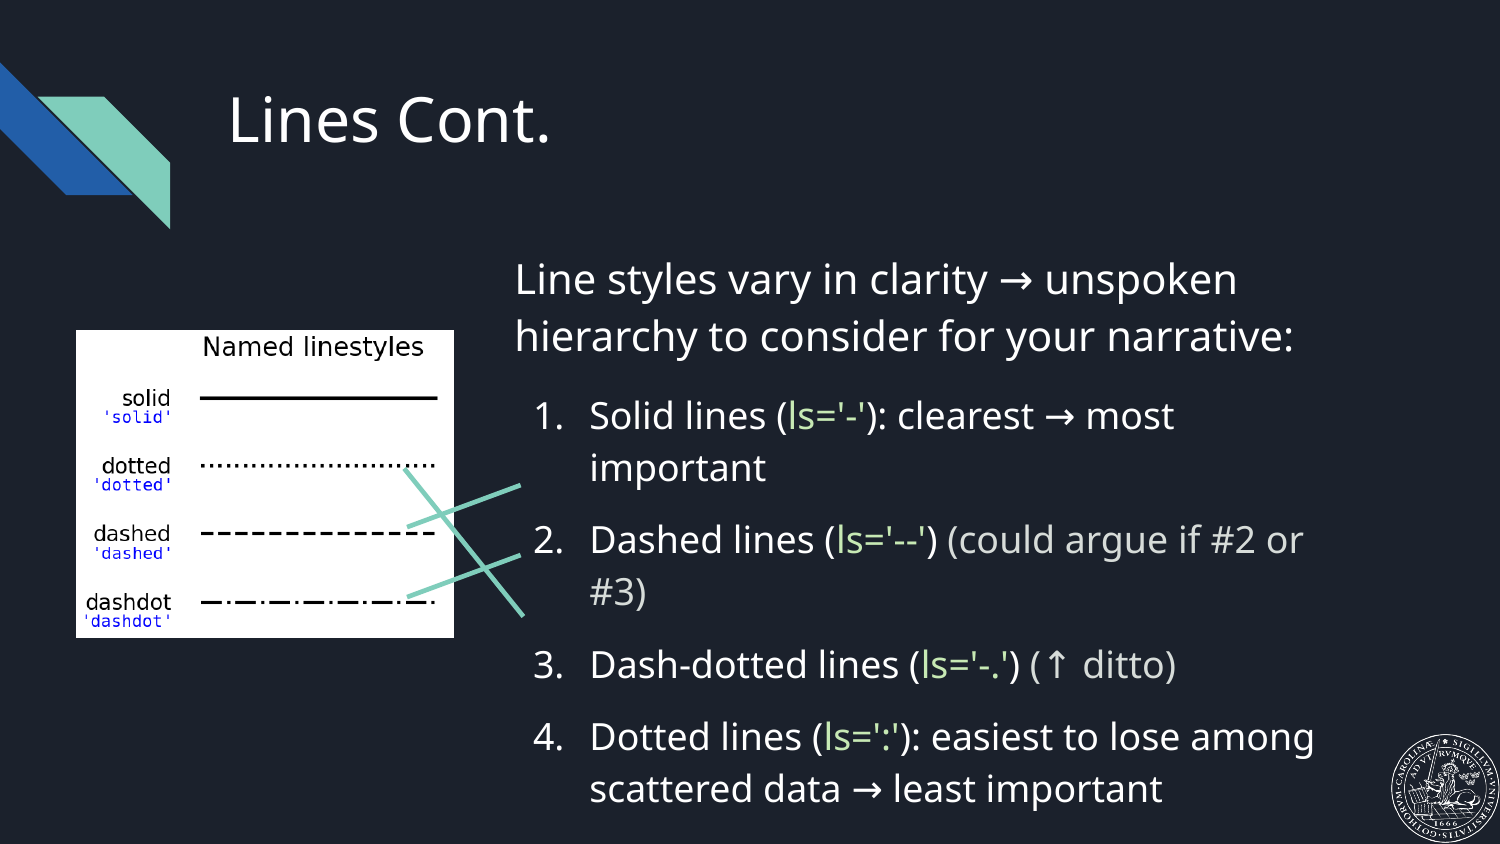

# Lines Cont.
Line styles vary in clarity → unspoken hierarchy to consider for your narrative:
Solid lines (ls='-'): clearest → most important
Dashed lines (ls='--') (could argue if #2 or #3)
Dash-dotted lines (ls='-.') (↑ ditto)
Dotted lines (ls=':'): easiest to lose among scattered data → least important